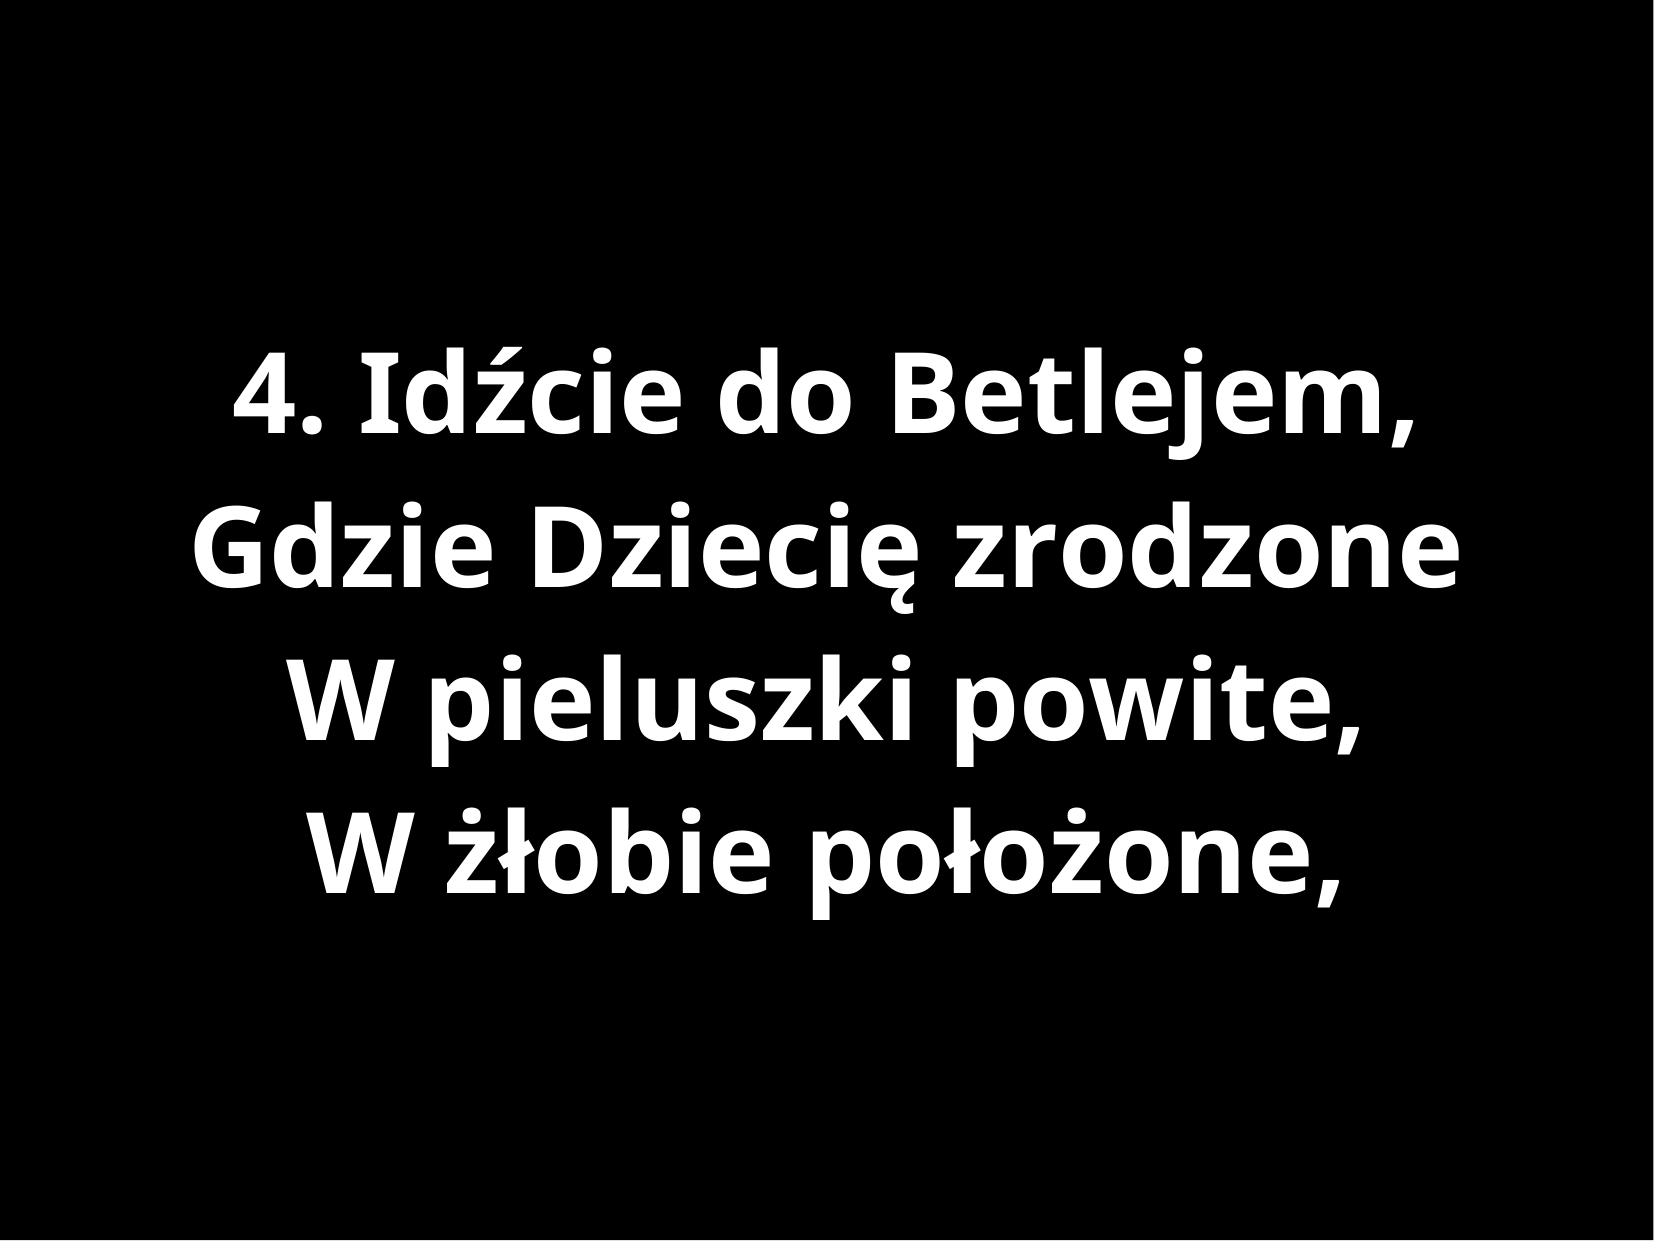

# 4. Idźcie do Betlejem, Gdzie Dziecię zrodzone W pieluszki powite, W żłobie położone,